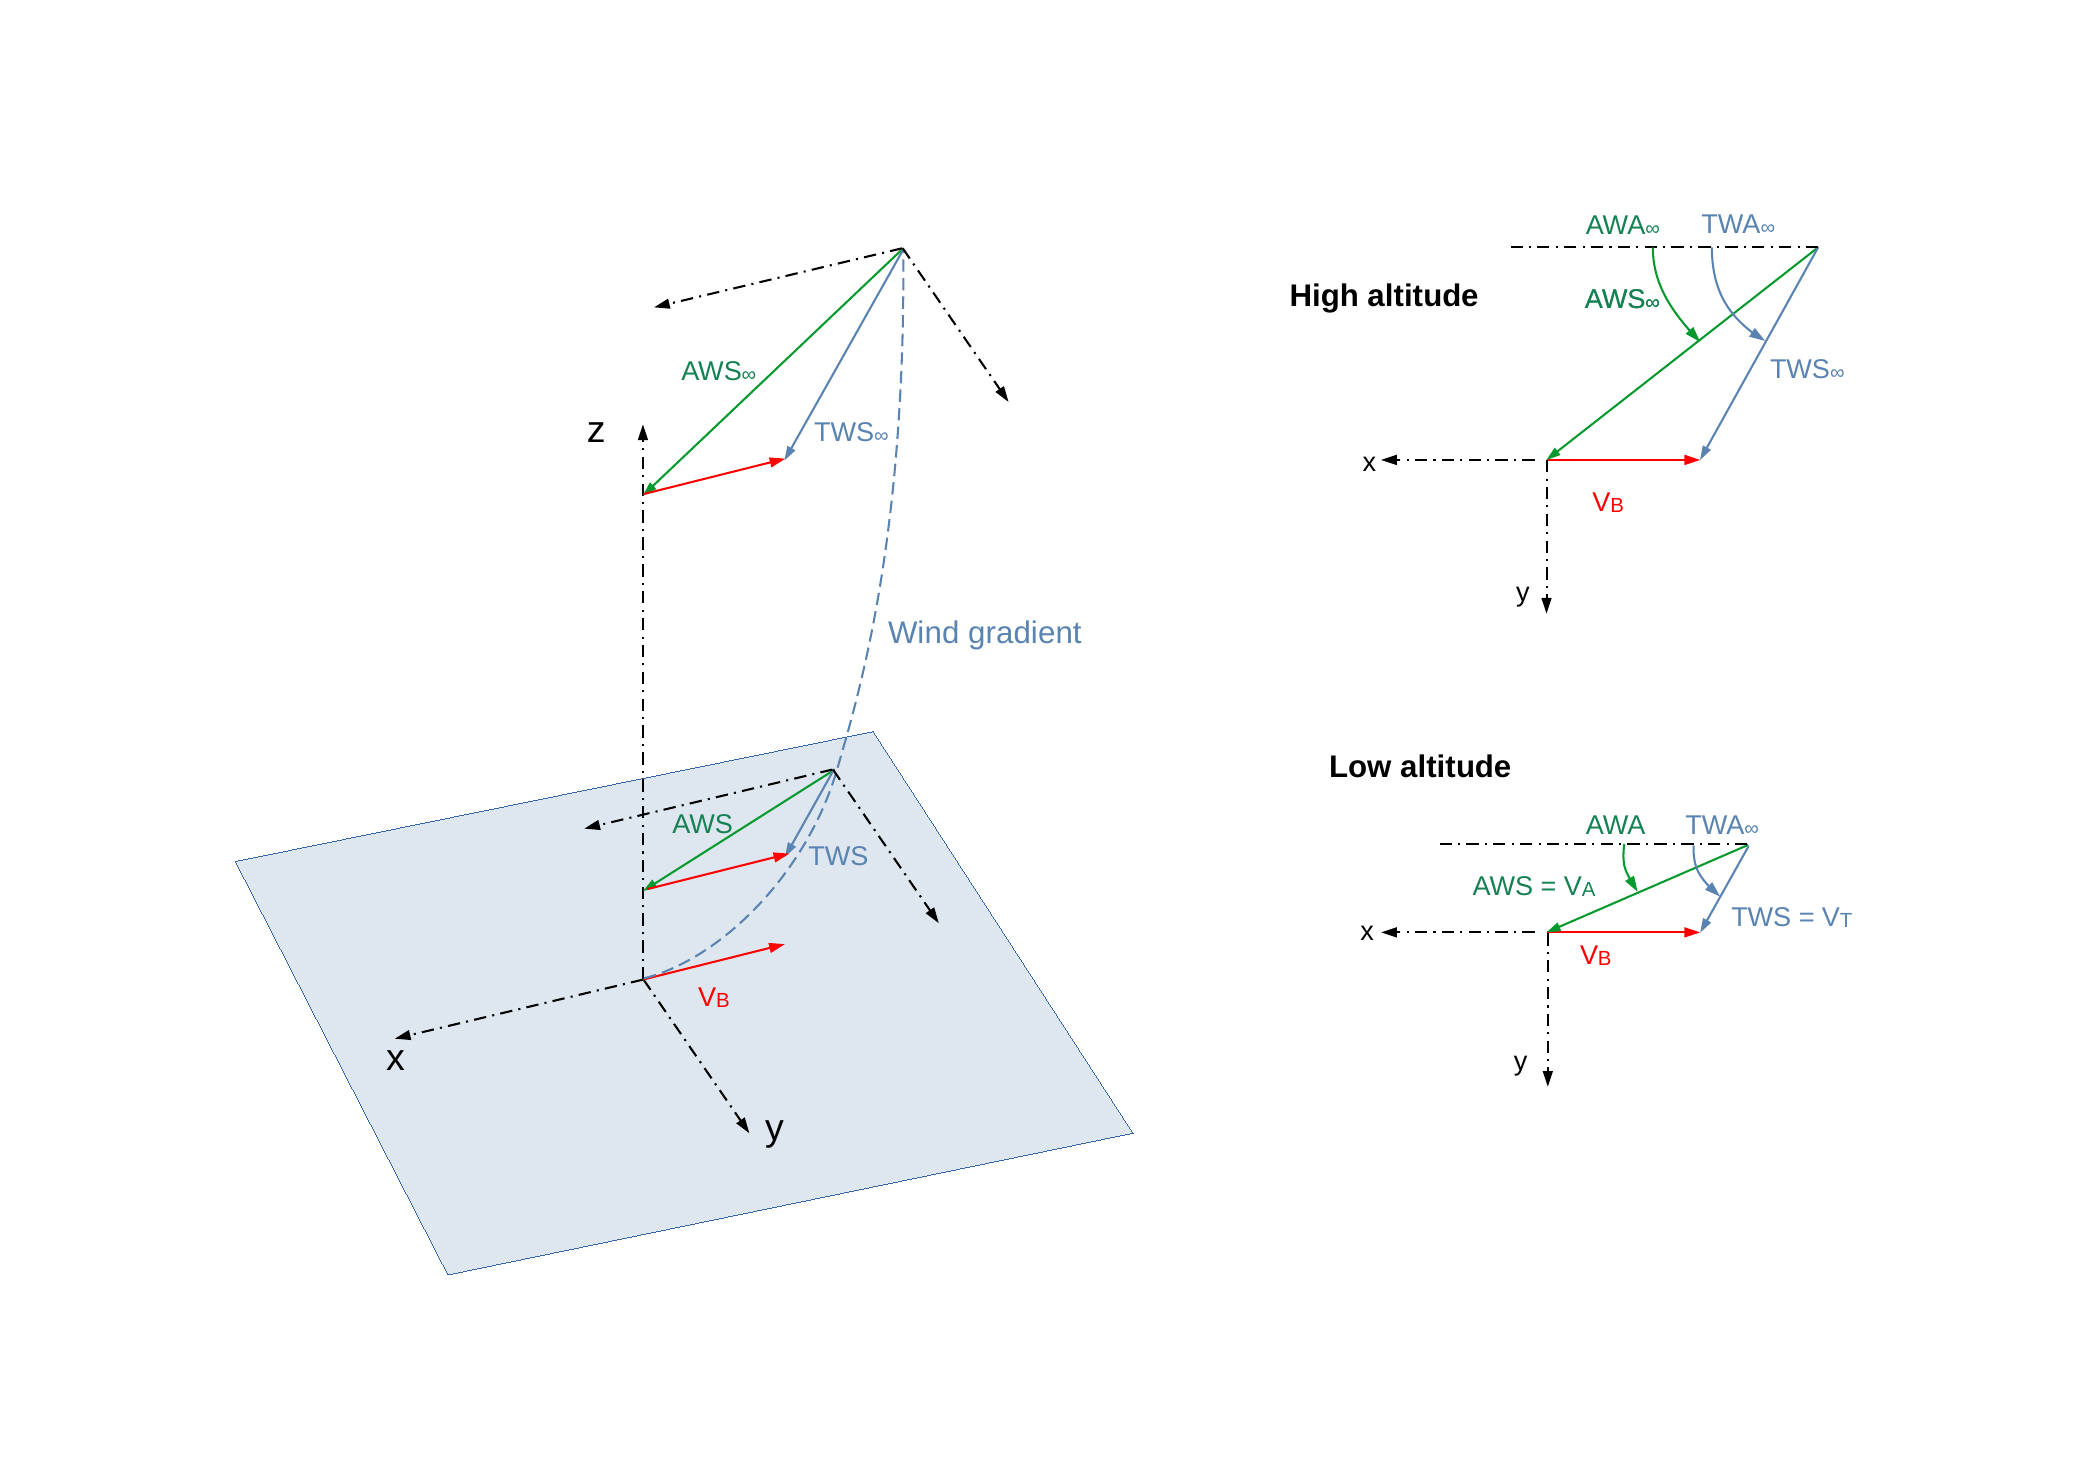

TWA∞
AWA∞
High altitude
AWS∞
AWS∞
TWS∞
AWS∞
z
TWS∞
x
VB
y
Wind gradient
Low altitude
AWS
AWA
TWA∞
TWS
AWS = VA
TWS = VT
x
VB
VB
x
y
y